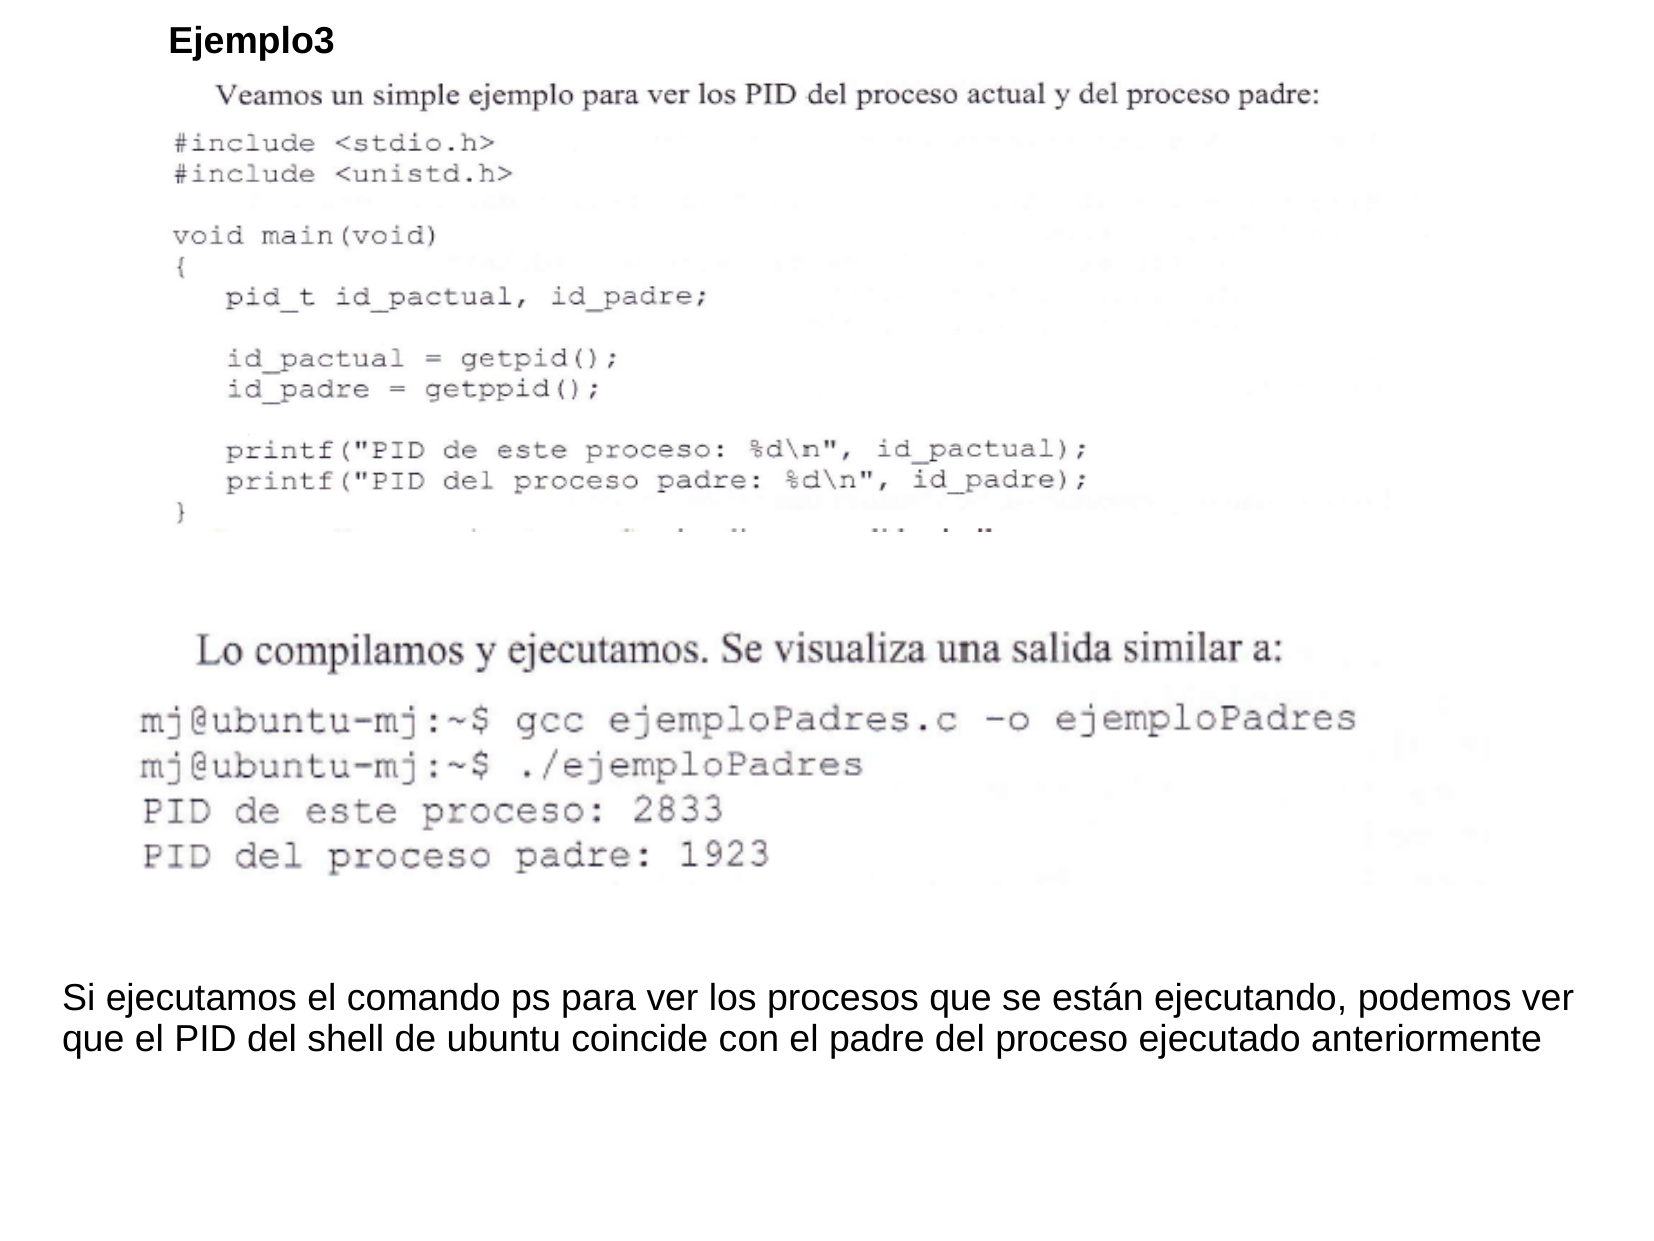

Ejemplo3
Si ejecutamos el comando ps para ver los procesos que se están ejecutando, podemos ver que el PID del shell de ubuntu coincide con el padre del proceso ejecutado anteriormente